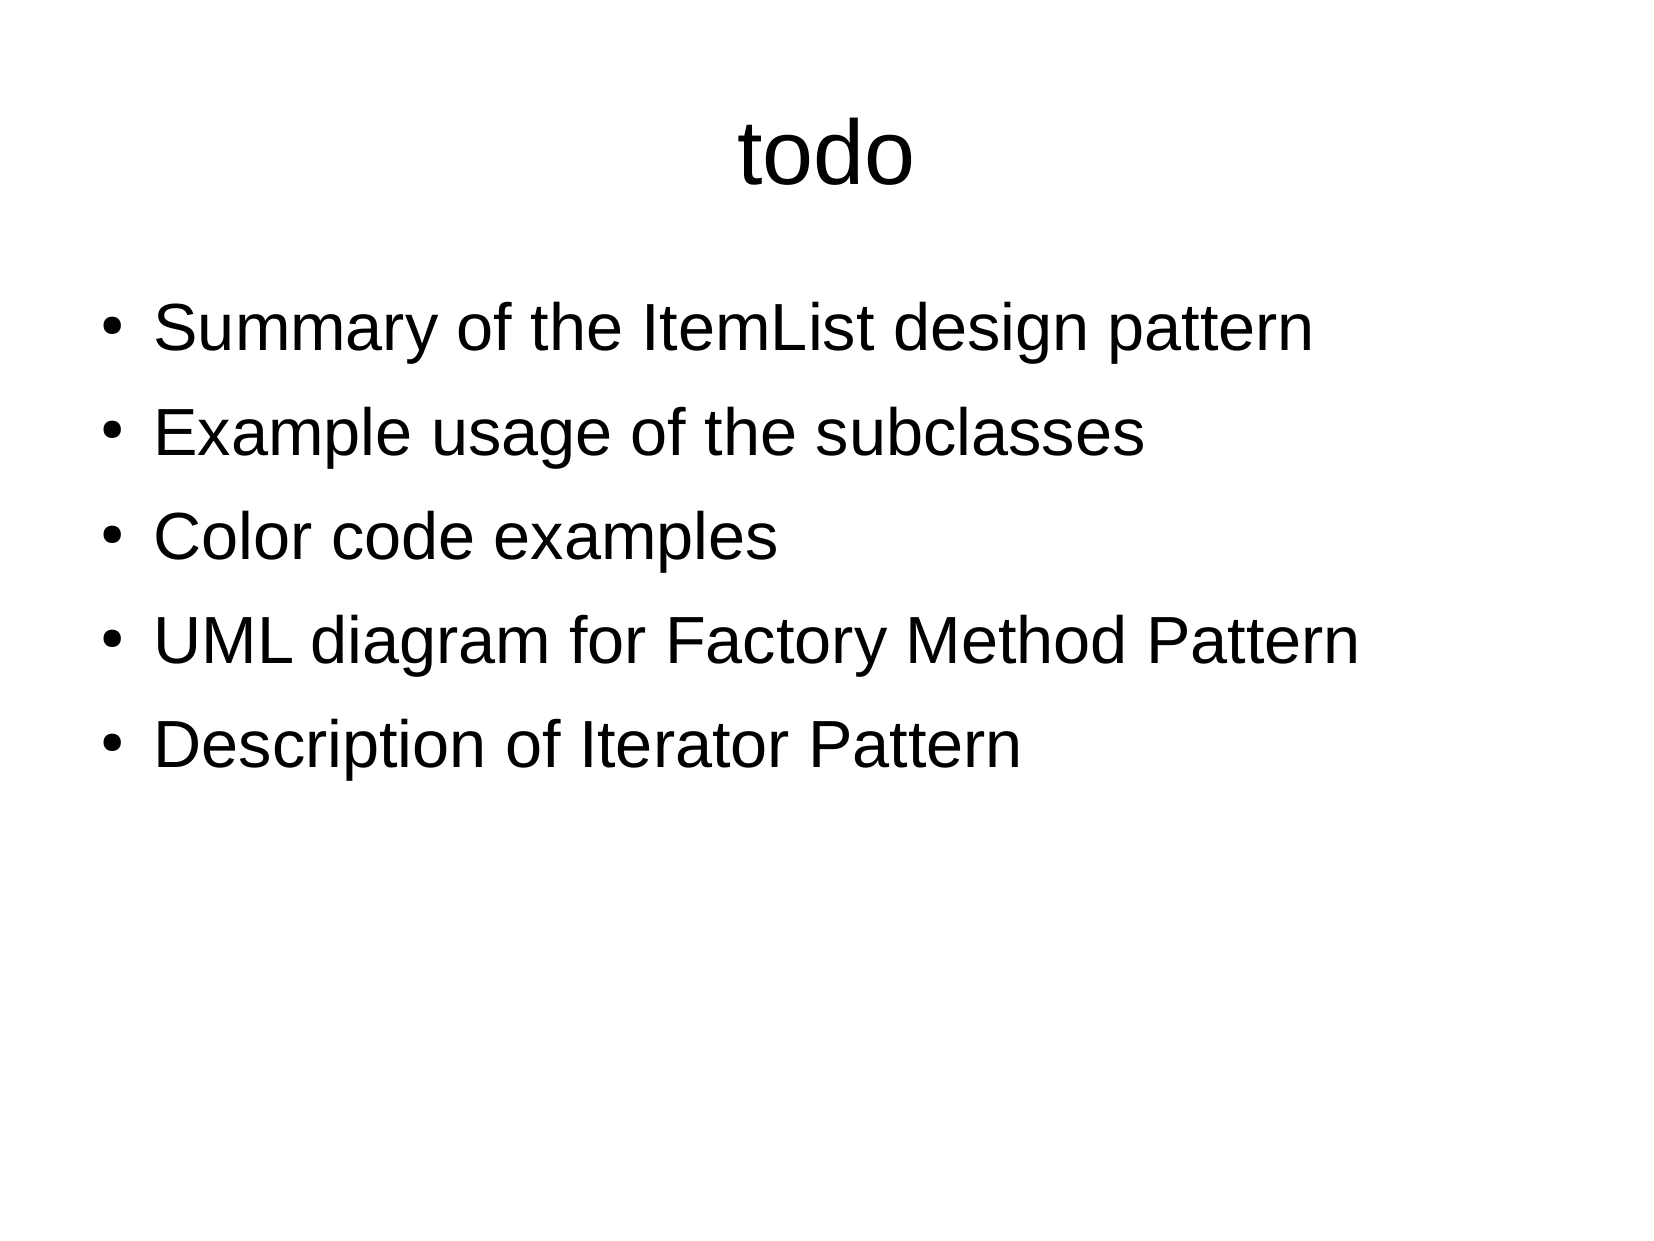

# todo
Summary of the ItemList design pattern
Example usage of the subclasses
Color code examples
UML diagram for Factory Method Pattern
Description of Iterator Pattern